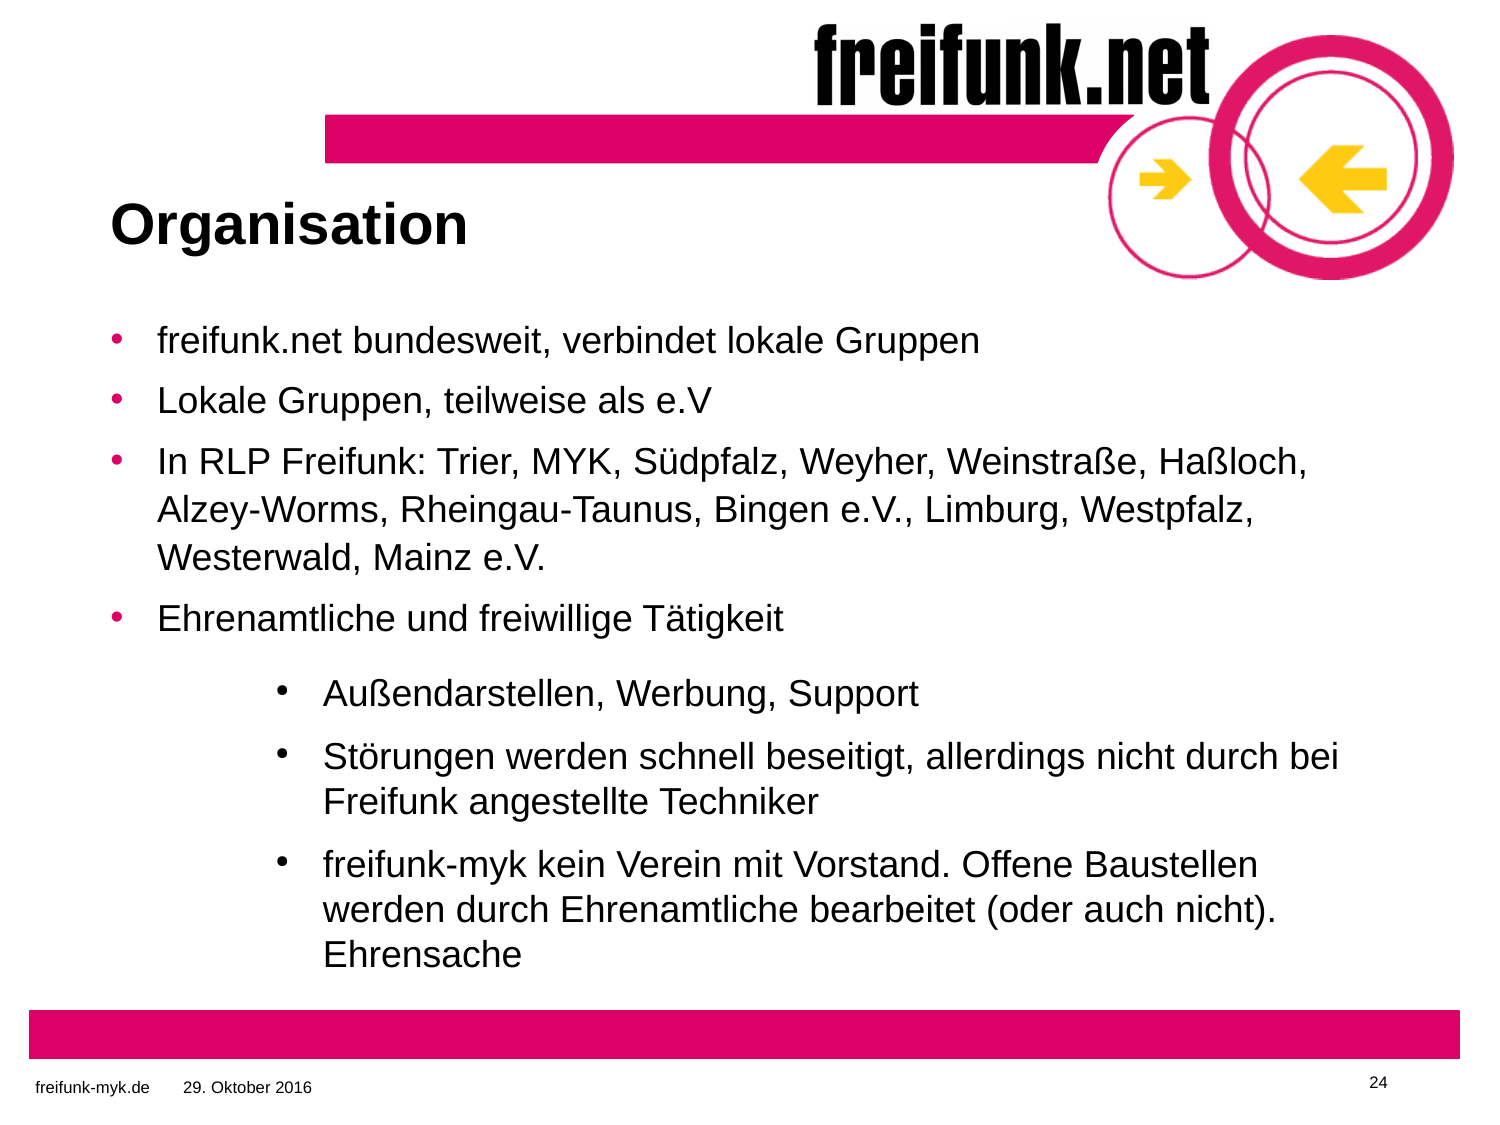

# Organisation
freifunk.net bundesweit, verbindet lokale Gruppen
Lokale Gruppen, teilweise als e.V
In RLP Freifunk: Trier, MYK, Südpfalz, Weyher, Weinstraße, Haßloch, Alzey-Worms, Rheingau-Taunus, Bingen e.V., Limburg, Westpfalz, Westerwald, Mainz e.V.
Ehrenamtliche und freiwillige Tätigkeit
Außendarstellen, Werbung, Support
Störungen werden schnell beseitigt, allerdings nicht durch bei Freifunk angestellte Techniker
freifunk-myk kein Verein mit Vorstand. Offene Baustellen werden durch Ehrenamtliche bearbeitet (oder auch nicht). Ehrensache
24
freifunk-myk.de